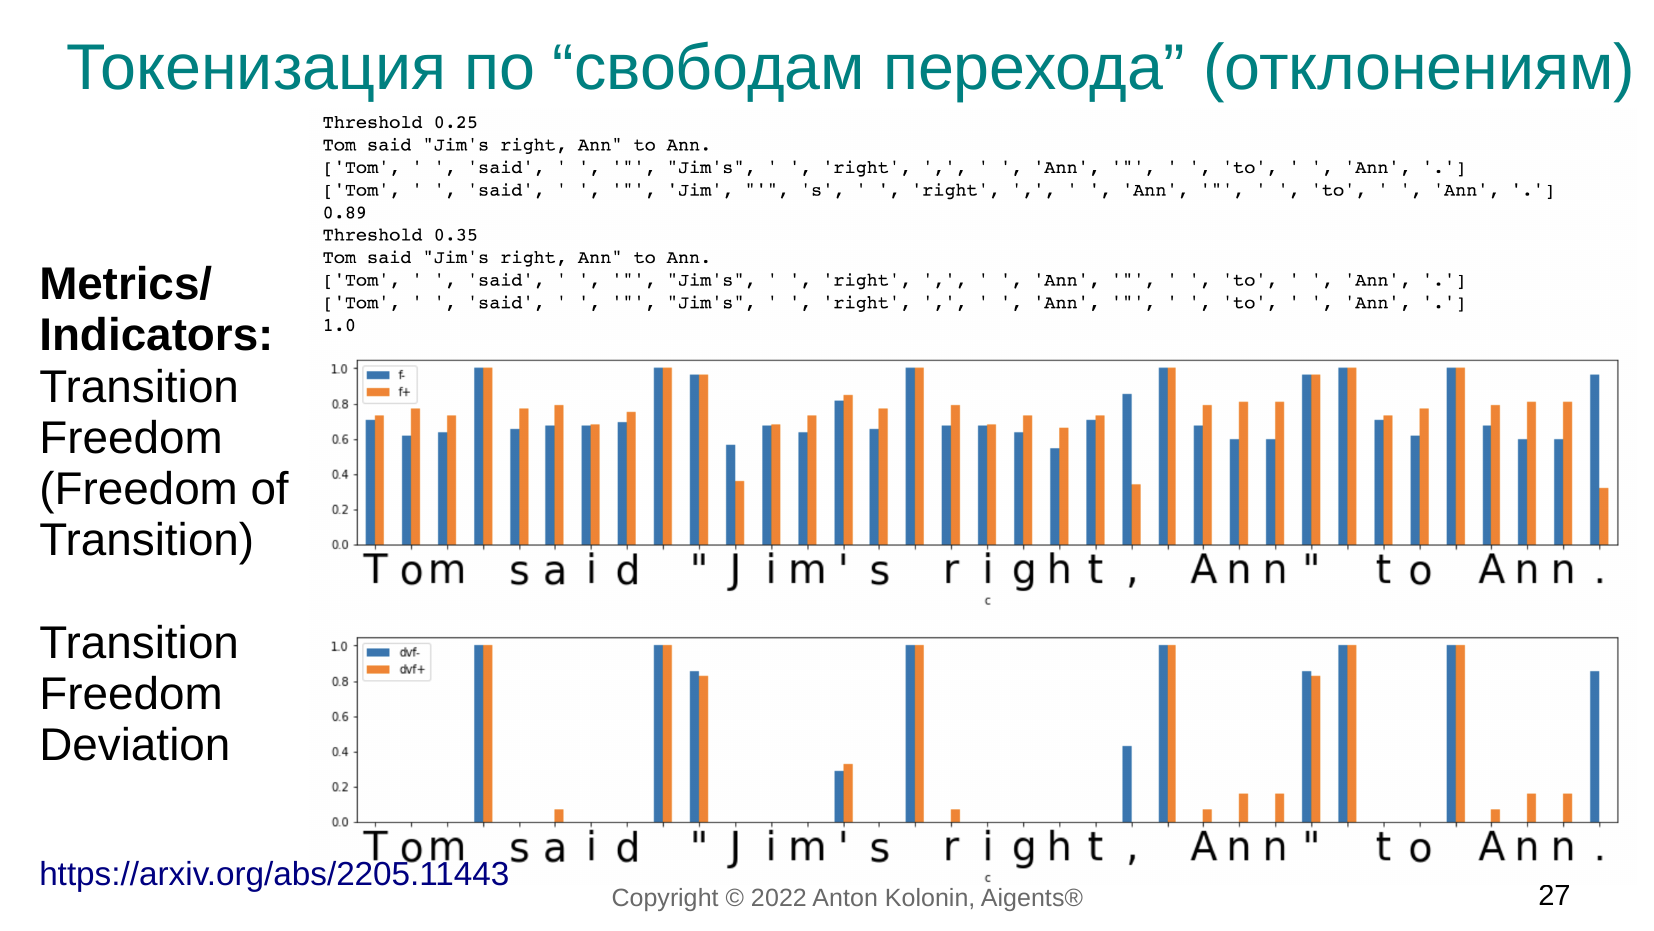

Токенизация по “свободам перехода” (отклонениям)
Metrics/
Indicators:
Transition
Freedom
(Freedom of
Transition)
Transition
Freedom
Deviation
https://arxiv.org/abs/2205.11443
Copyright © 2022 Anton Kolonin, Aigents®
27